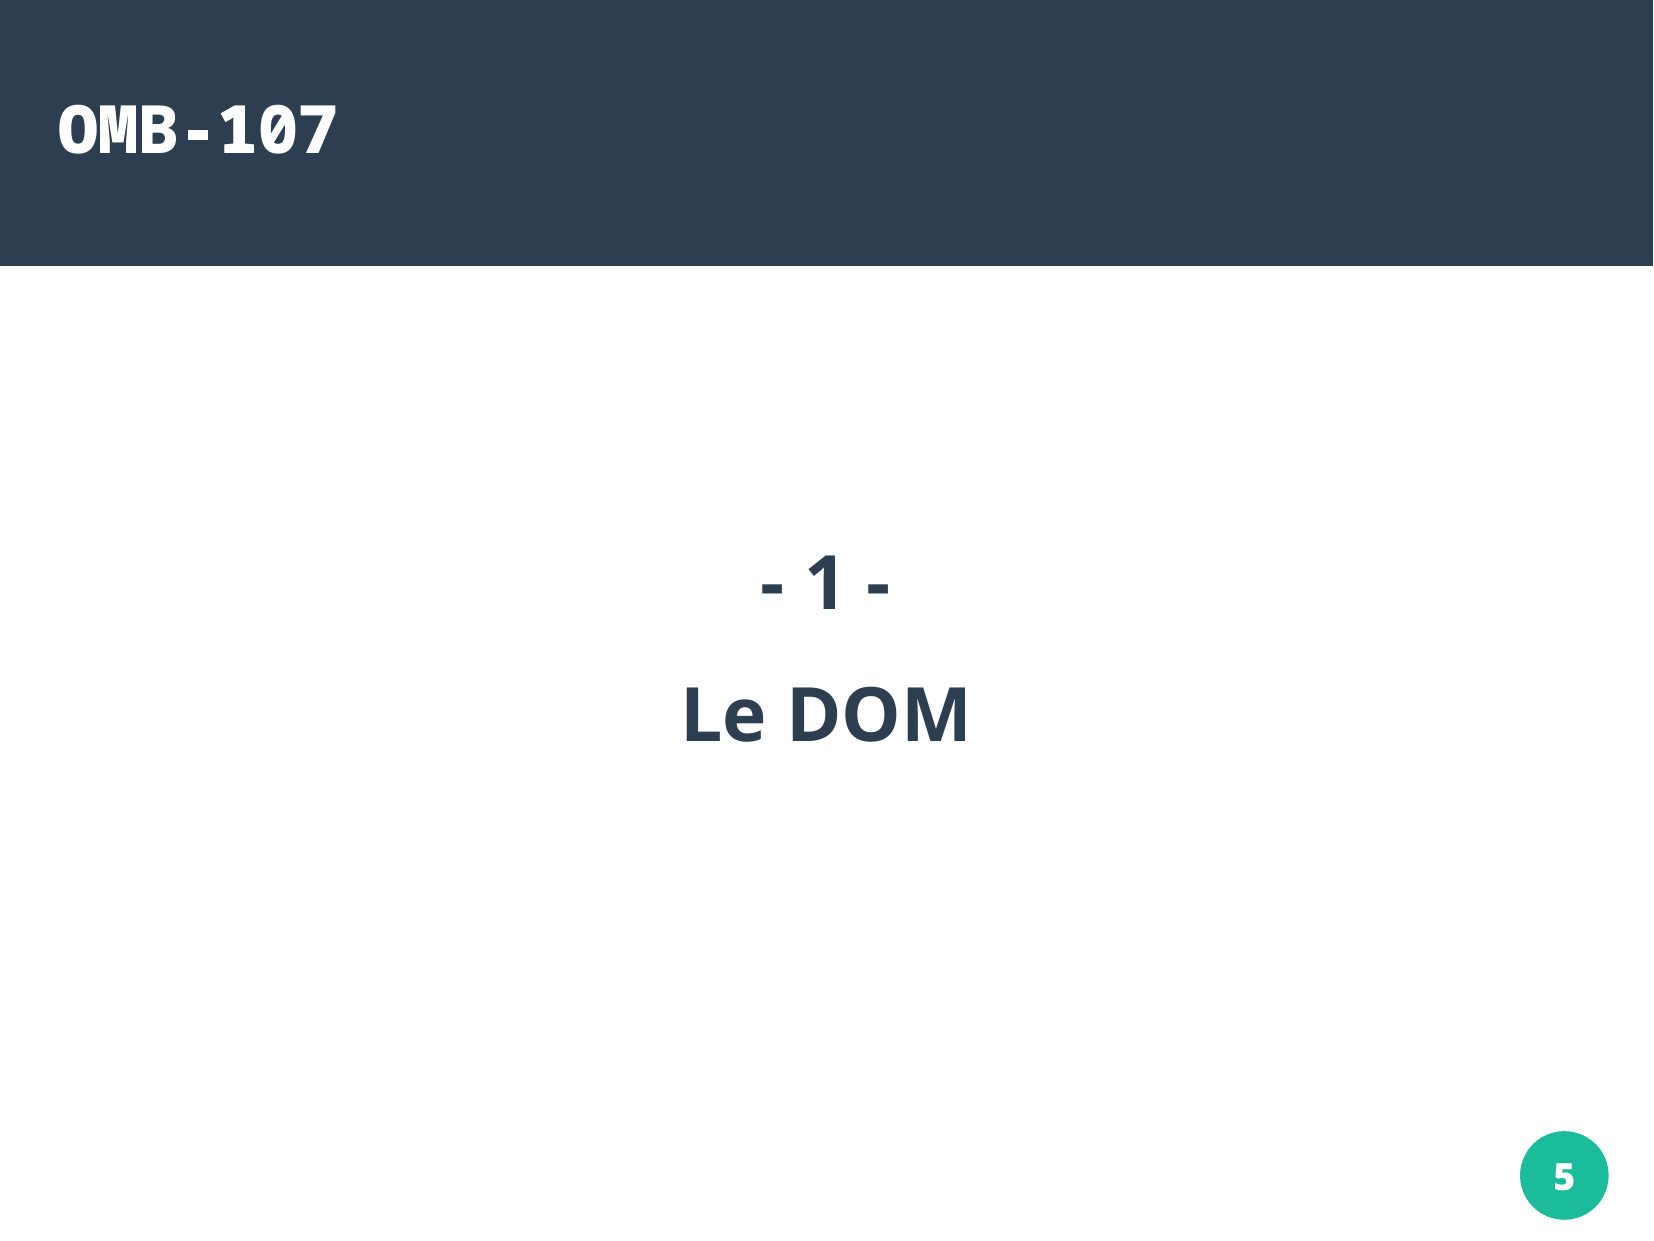

# OMB-107
- 1 -
Le DOM
5